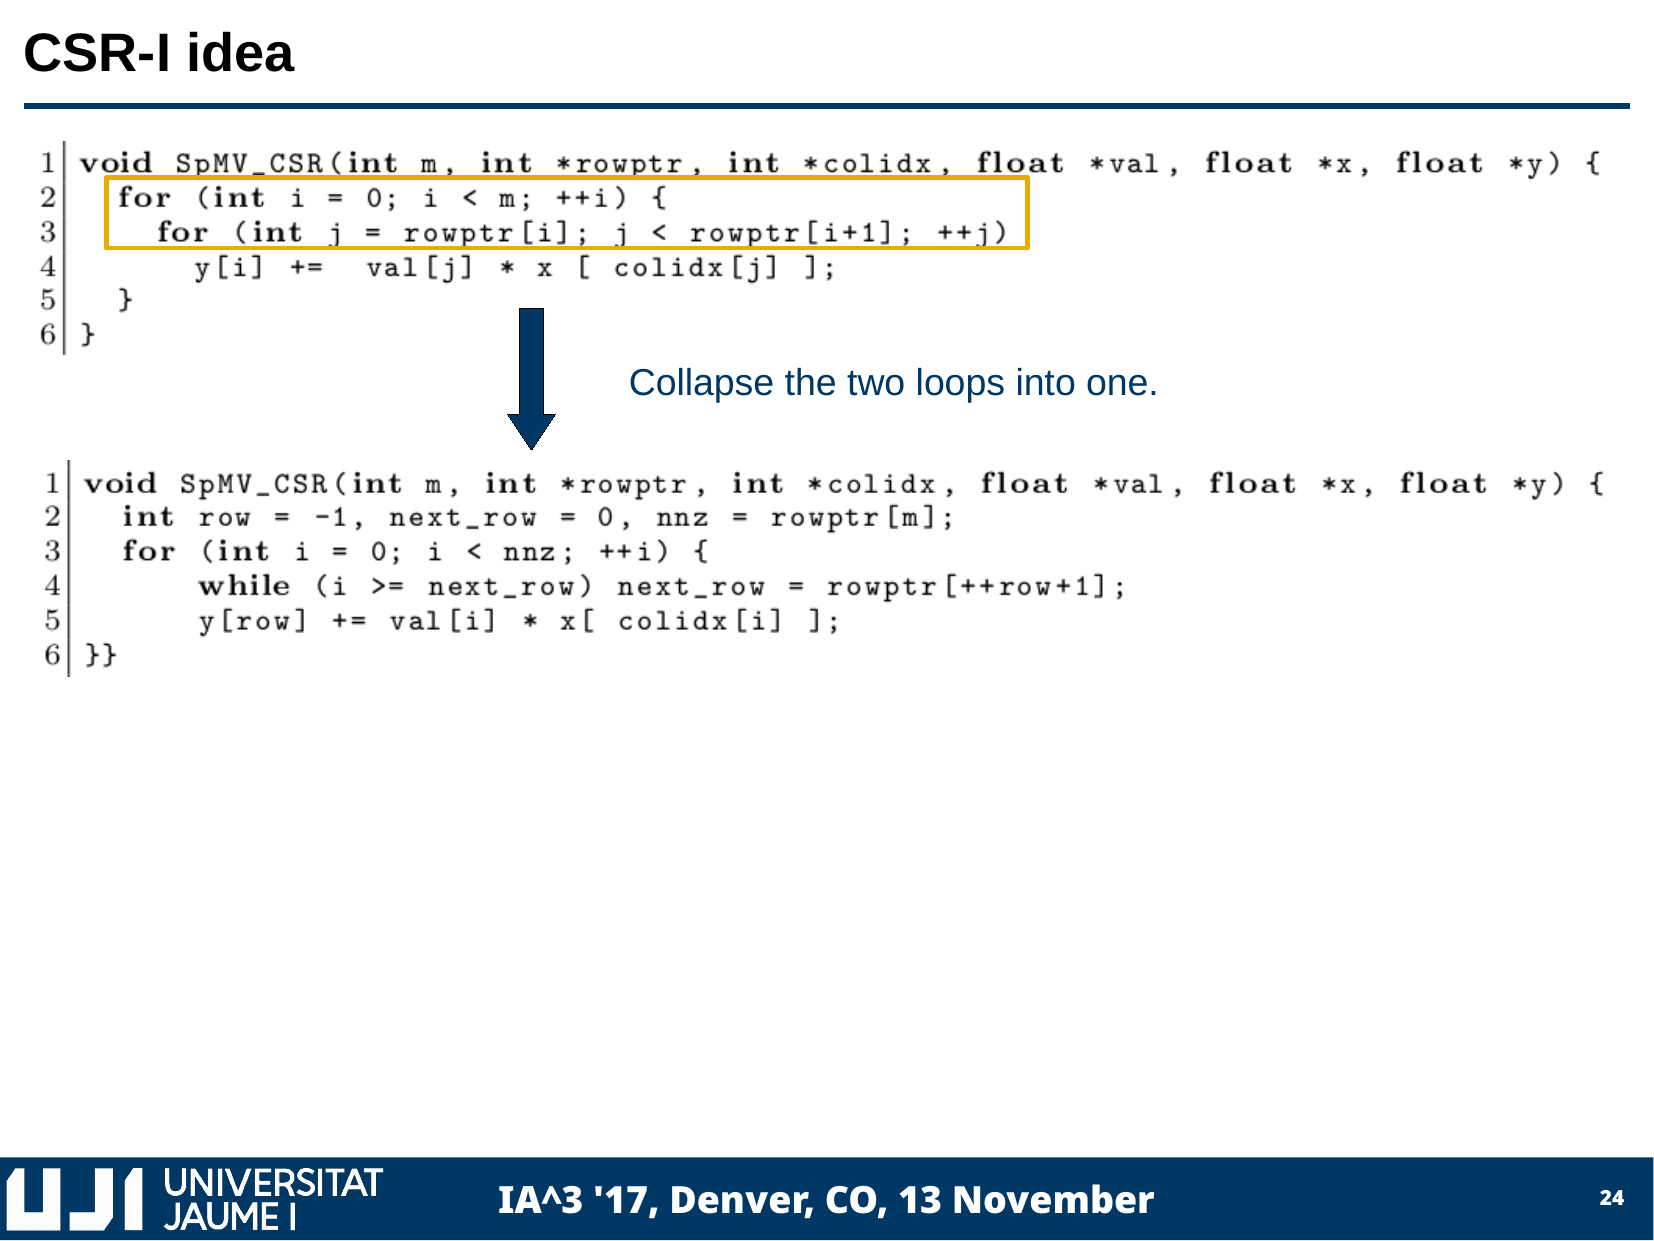

# CSR-I idea
Collapse the two loops into one.
IA^3 '17, Denver, CO, 13 November
24